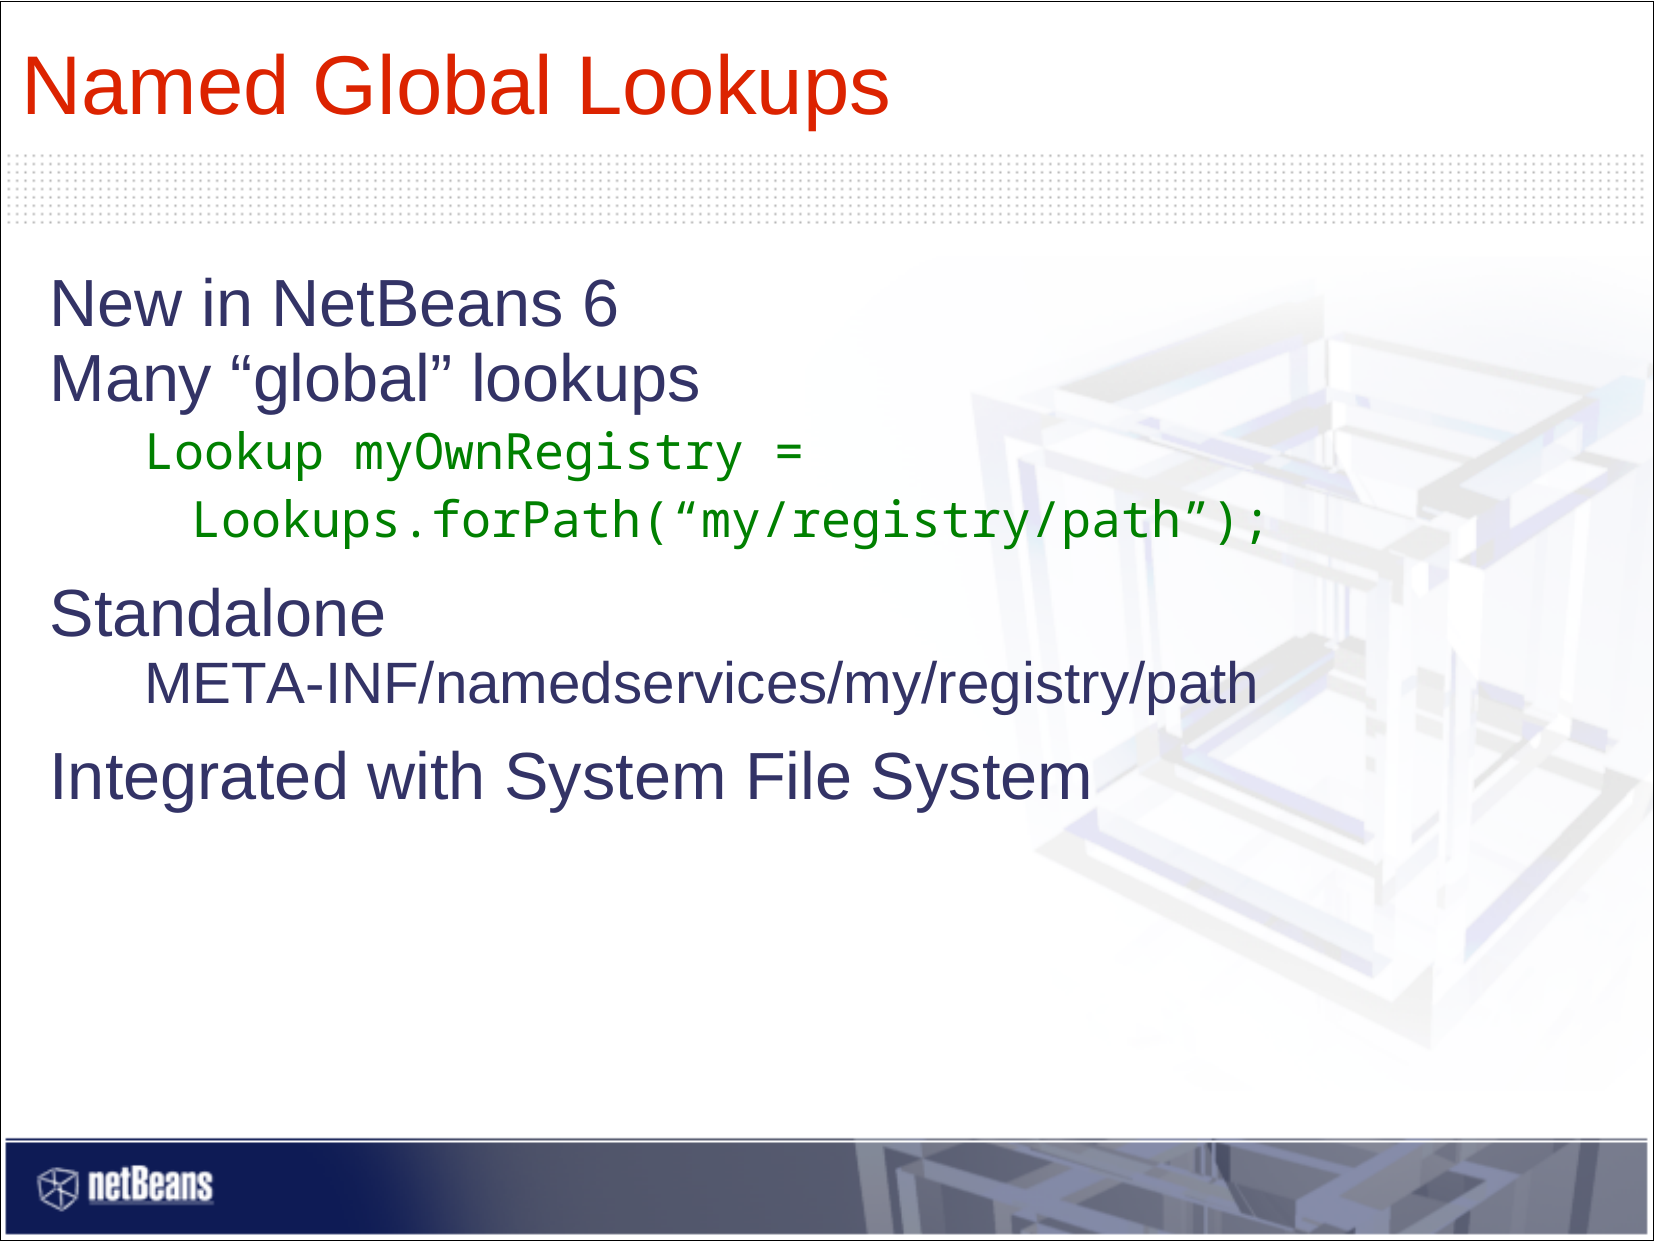

# Named Global Lookups
New in NetBeans 6
Many “global” lookups
Lookup myOwnRegistry = Lookups.forPath(“my/registry/path”);
Standalone
META-INF/namedservices/my/registry/path
Integrated with System File System